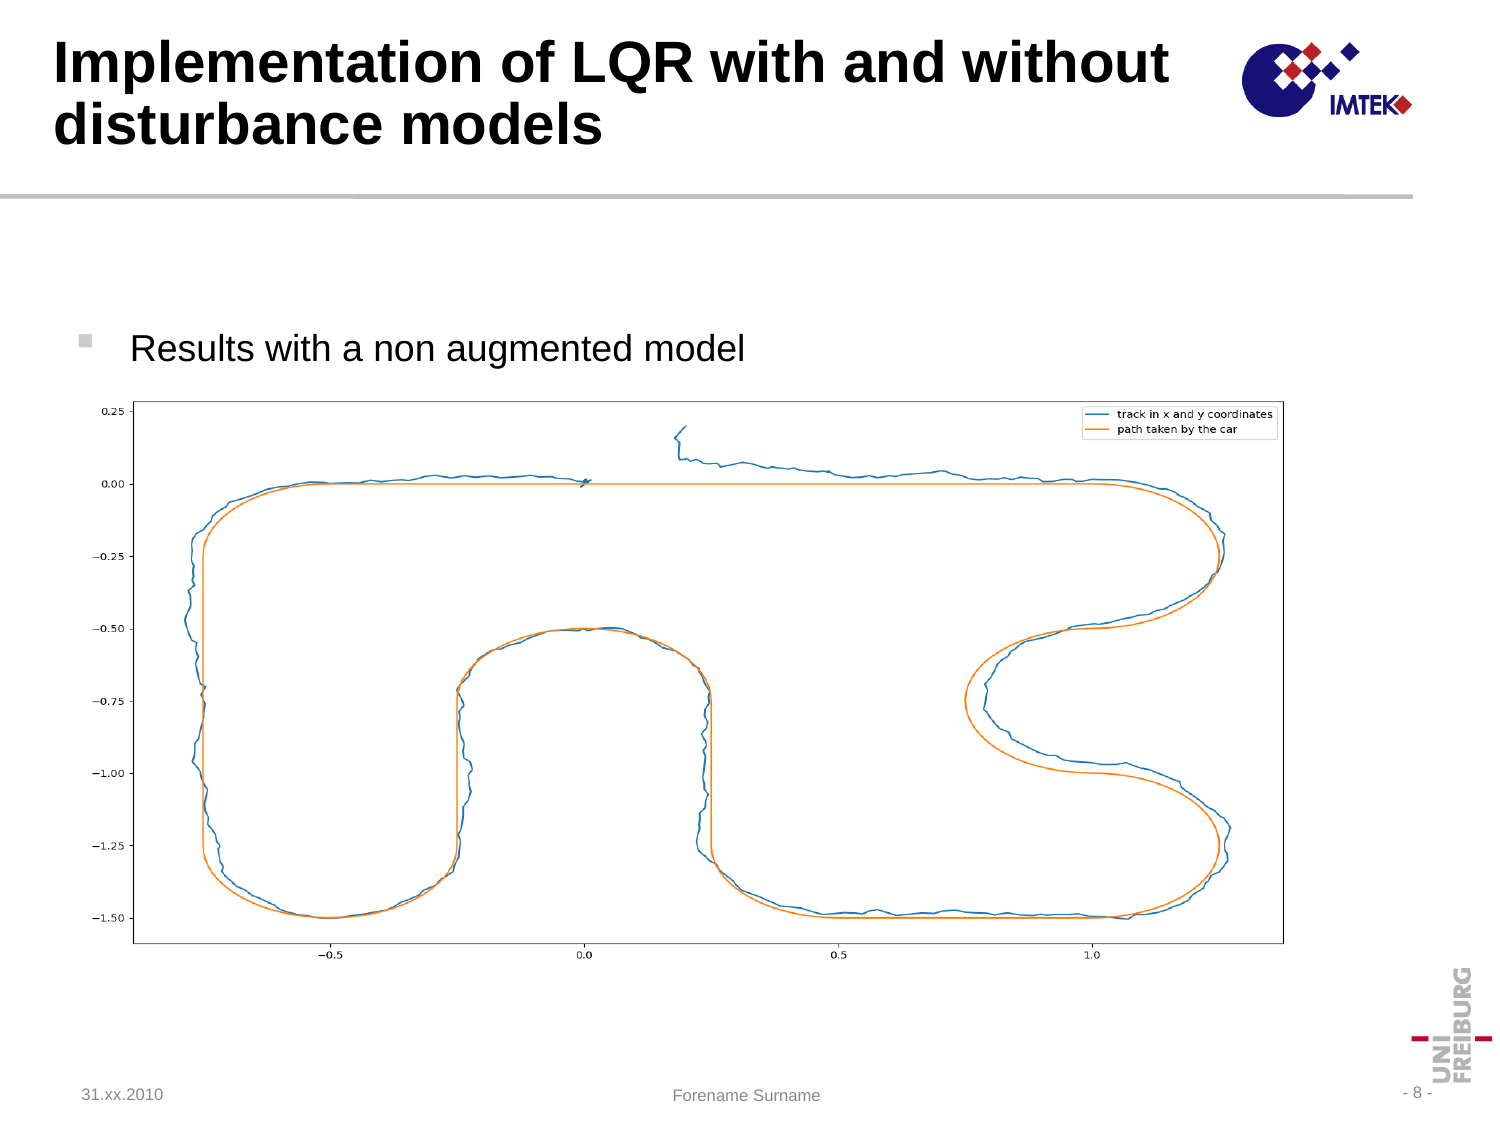

Implementation of LQR with and without disturbance models
Results with a non augmented model
 31.xx.2010
Forename Surname